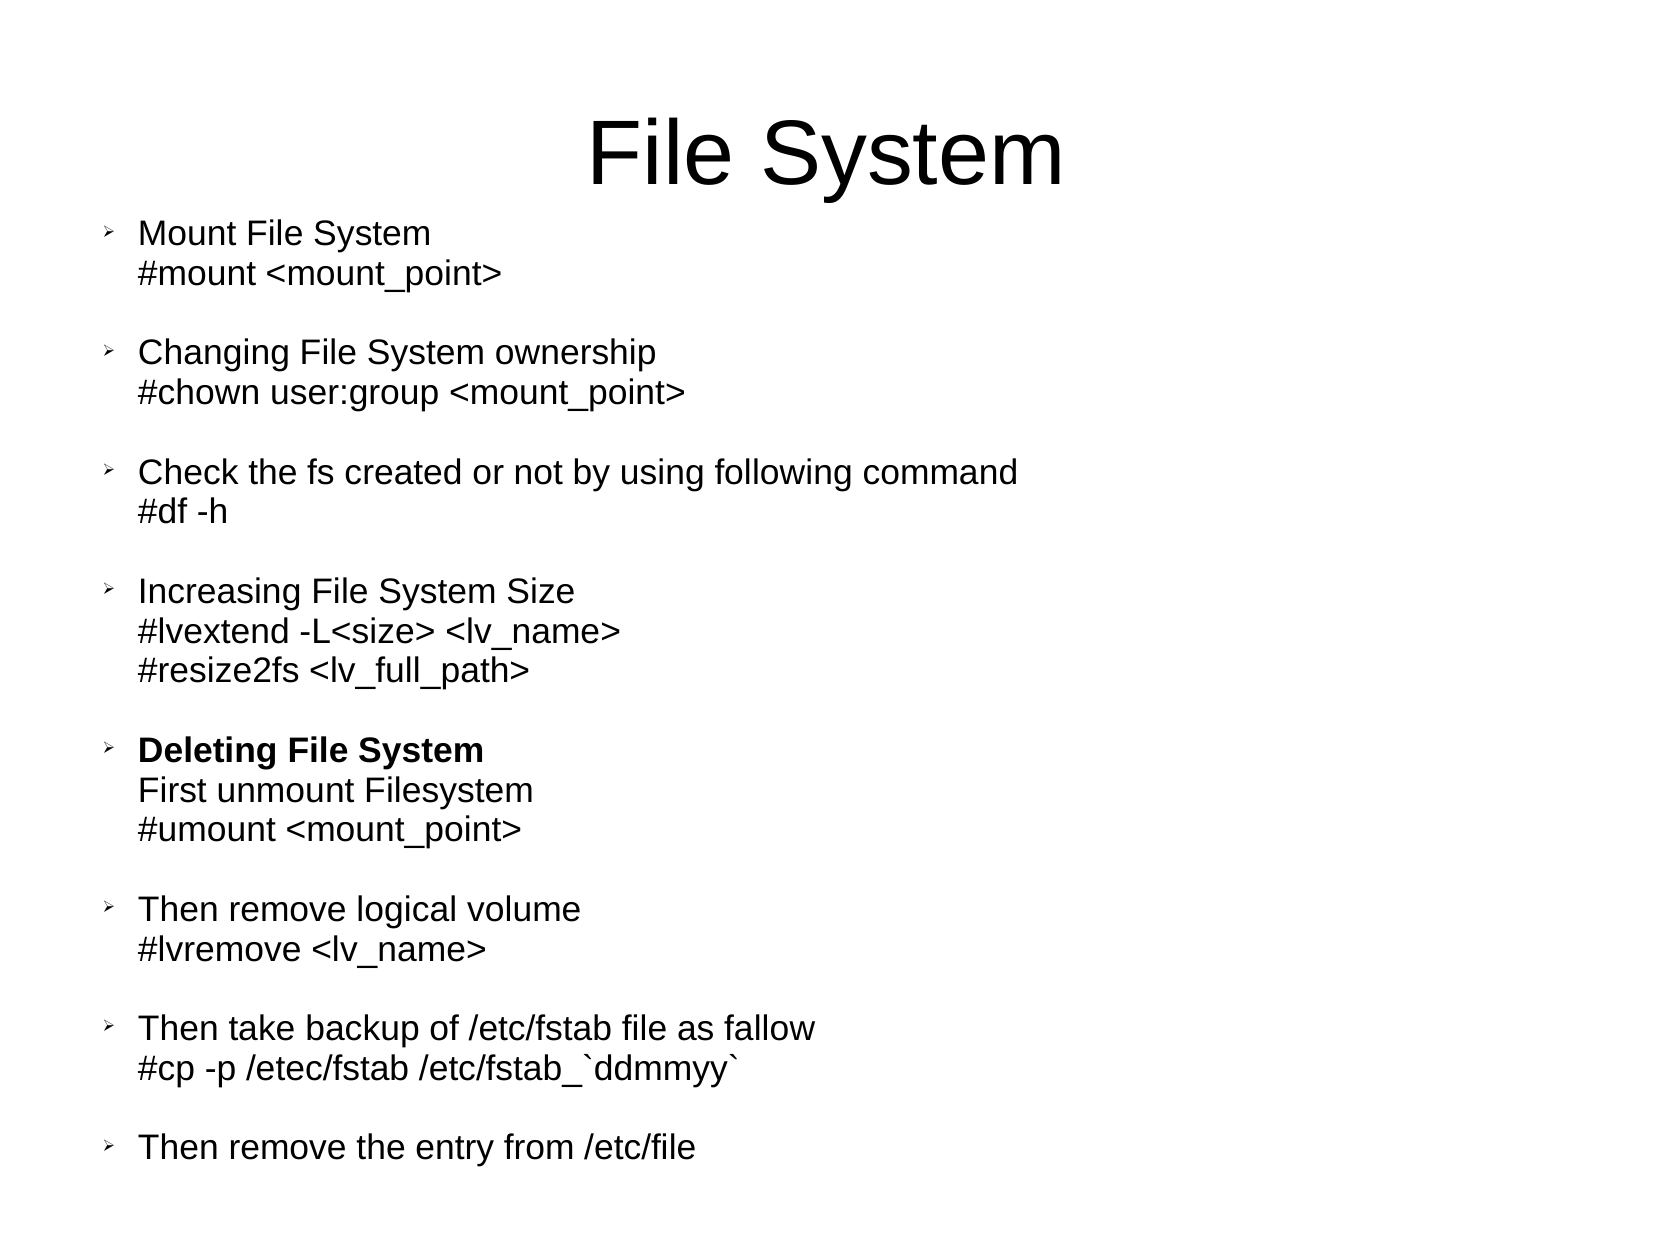

# File System
Mount File System
#mount <mount_point>
Changing File System ownership
#chown user:group <mount_point>
Check the fs created or not by using following command
#df -h
Increasing File System Size
#lvextend -L<size> <lv_name>
#resize2fs <lv_full_path>
Deleting File System
First unmount Filesystem
#umount <mount_point>
Then remove logical volume
#lvremove <lv_name>
Then take backup of /etc/fstab file as fallow
#cp -p /etec/fstab /etc/fstab_`ddmmyy`
Then remove the entry from /etc/file